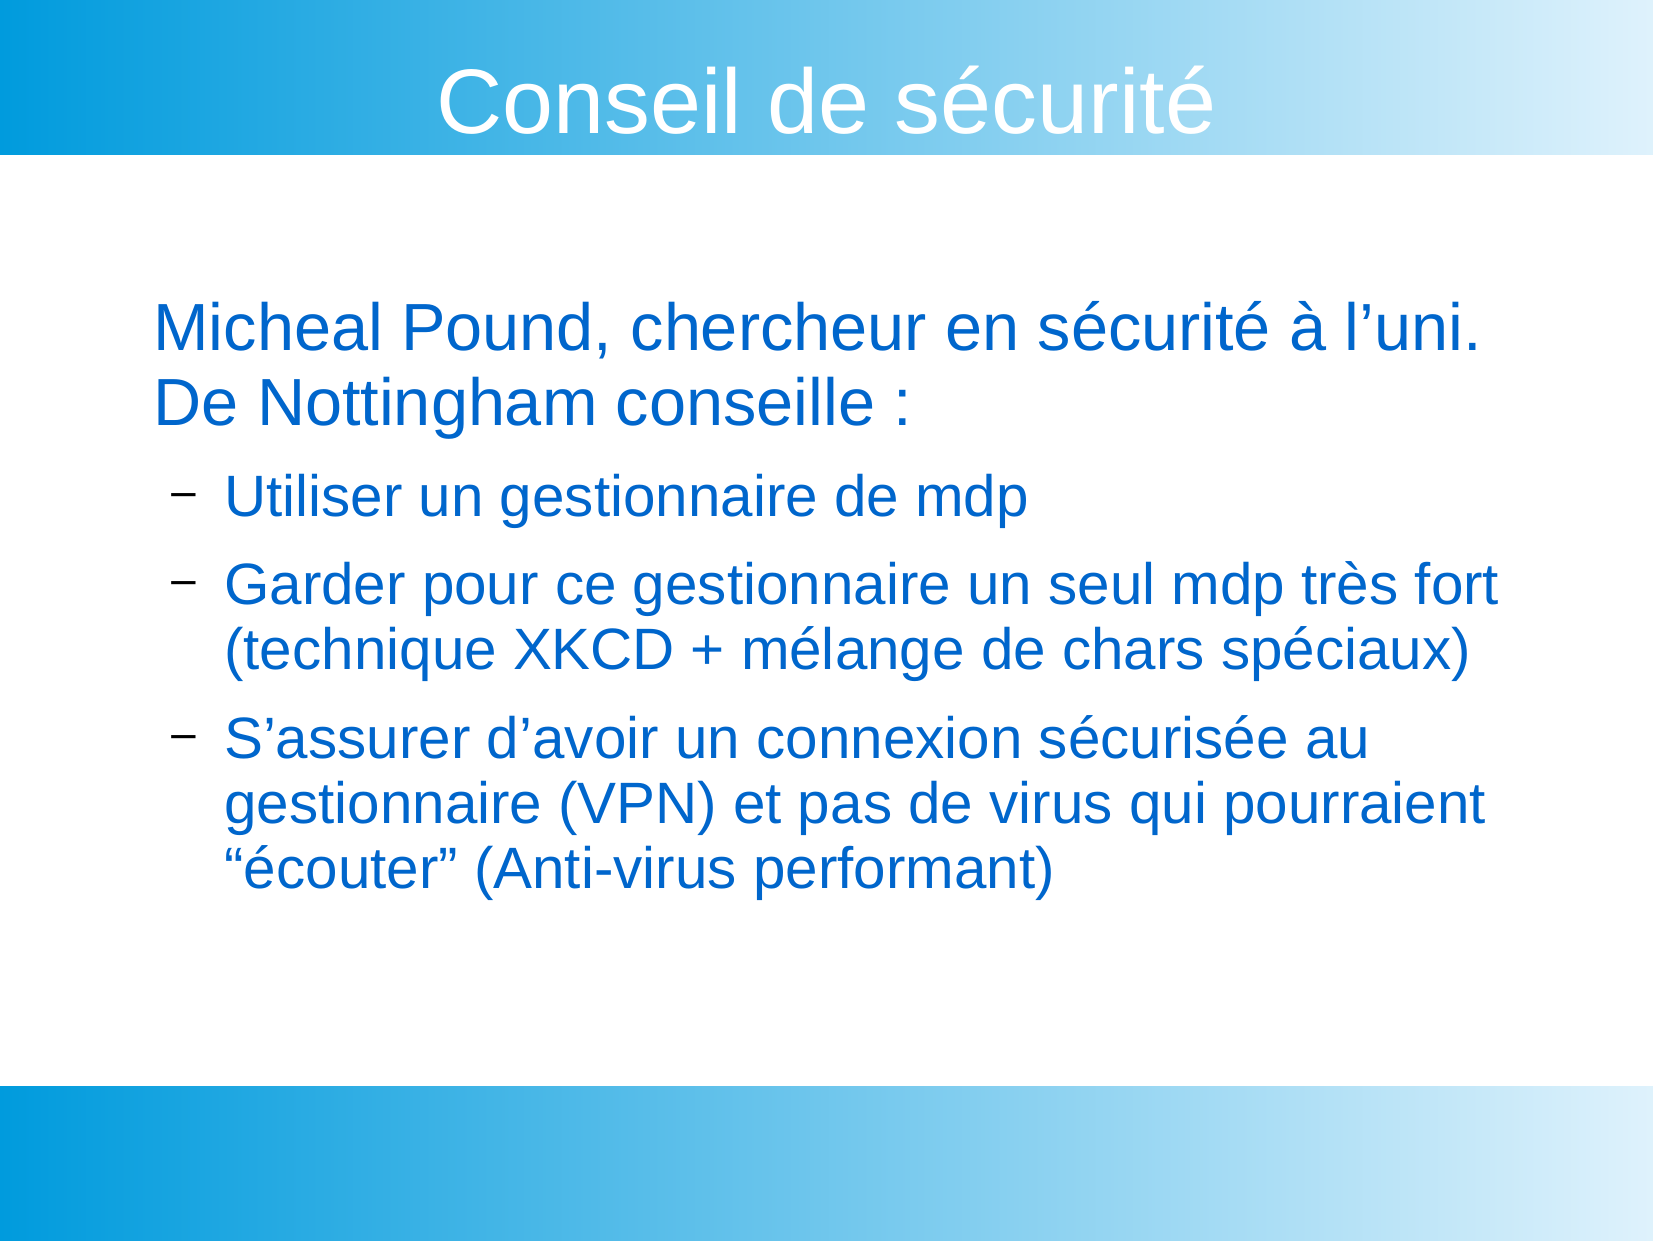

# Conseil de sécurité
Micheal Pound, chercheur en sécurité à l’uni. De Nottingham conseille :
Utiliser un gestionnaire de mdp
Garder pour ce gestionnaire un seul mdp très fort (technique XKCD + mélange de chars spéciaux)
S’assurer d’avoir un connexion sécurisée au gestionnaire (VPN) et pas de virus qui pourraient “écouter” (Anti-virus performant)